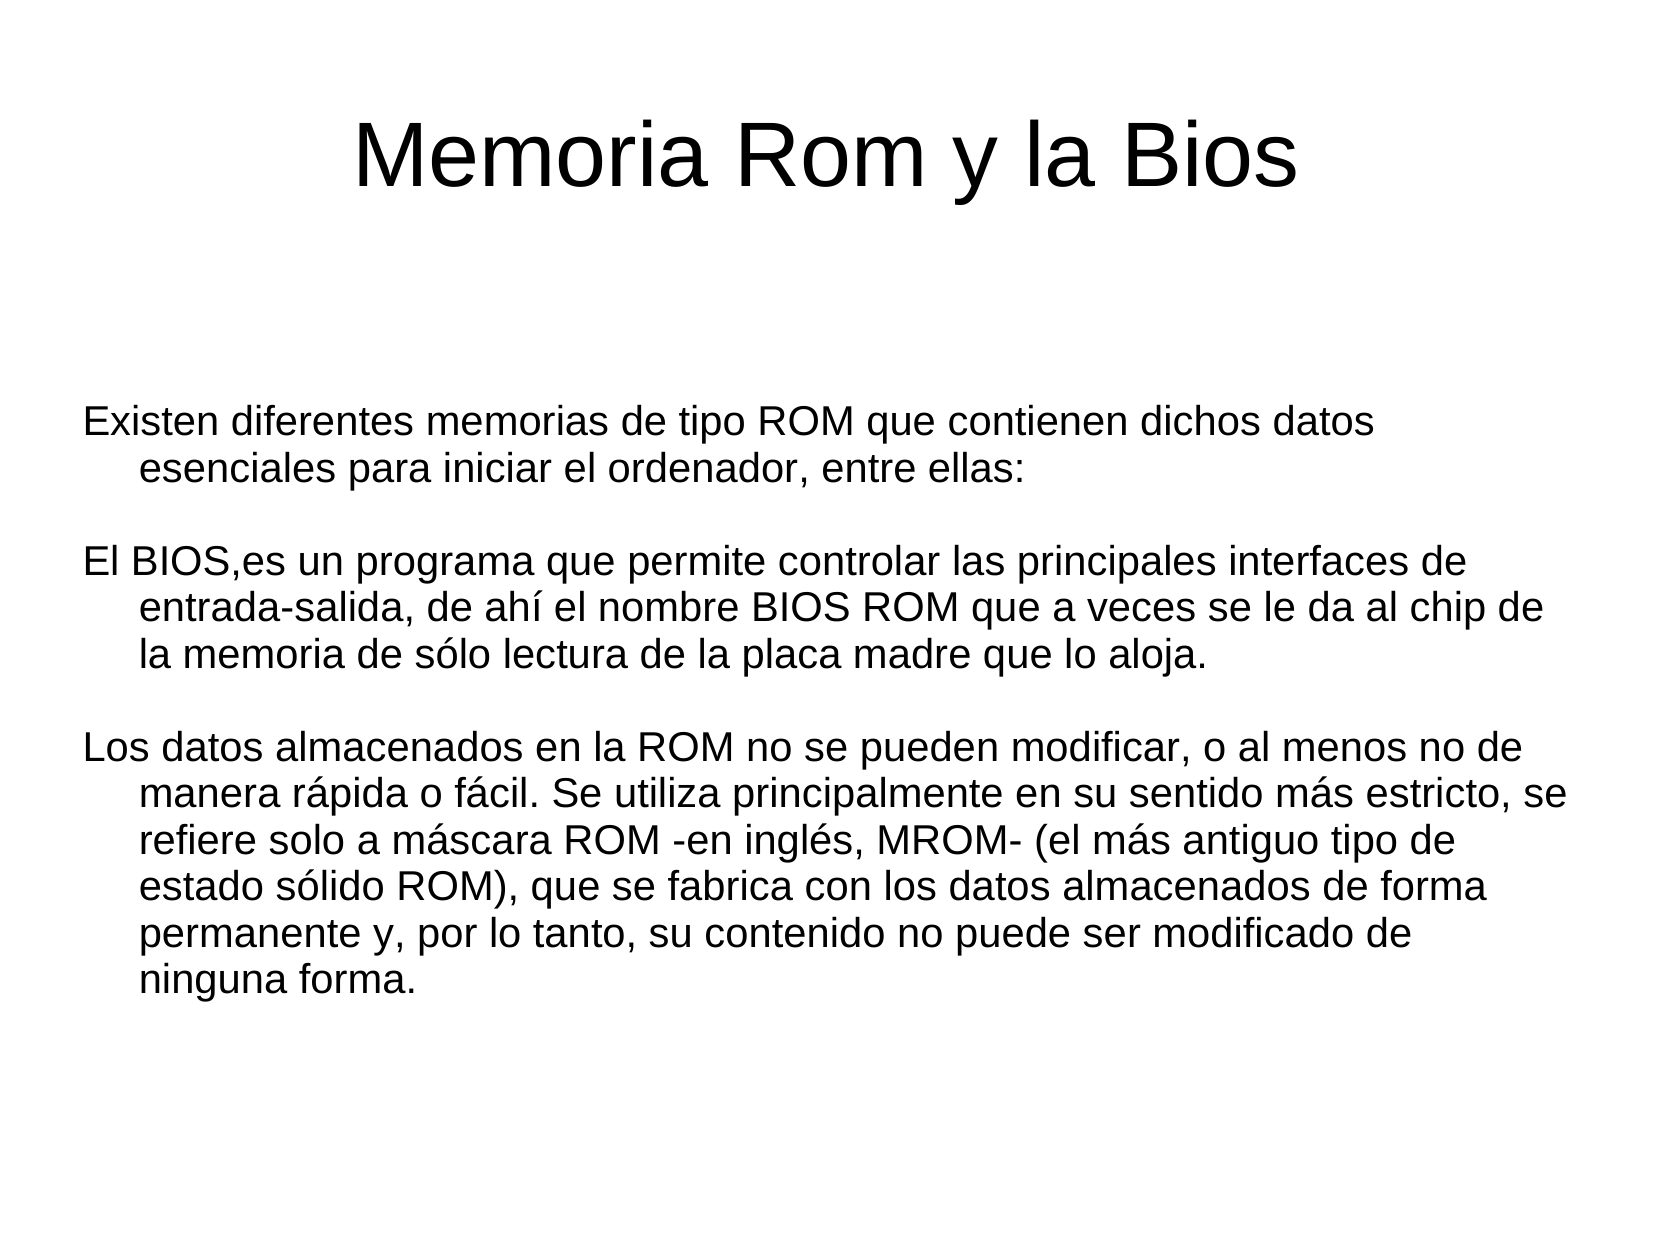

# Memoria Rom y la Bios
Existen diferentes memorias de tipo ROM que contienen dichos datos esenciales para iniciar el ordenador, entre ellas:
El BIOS,es un programa que permite controlar las principales interfaces de entrada-salida, de ahí el nombre BIOS ROM que a veces se le da al chip de la memoria de sólo lectura de la placa madre que lo aloja.
Los datos almacenados en la ROM no se pueden modificar, o al menos no de manera rápida o fácil. Se utiliza principalmente en su sentido más estricto, se refiere solo a máscara ROM -en inglés, MROM- (el más antiguo tipo de estado sólido ROM), que se fabrica con los datos almacenados de forma permanente y, por lo tanto, su contenido no puede ser modificado de ninguna forma.